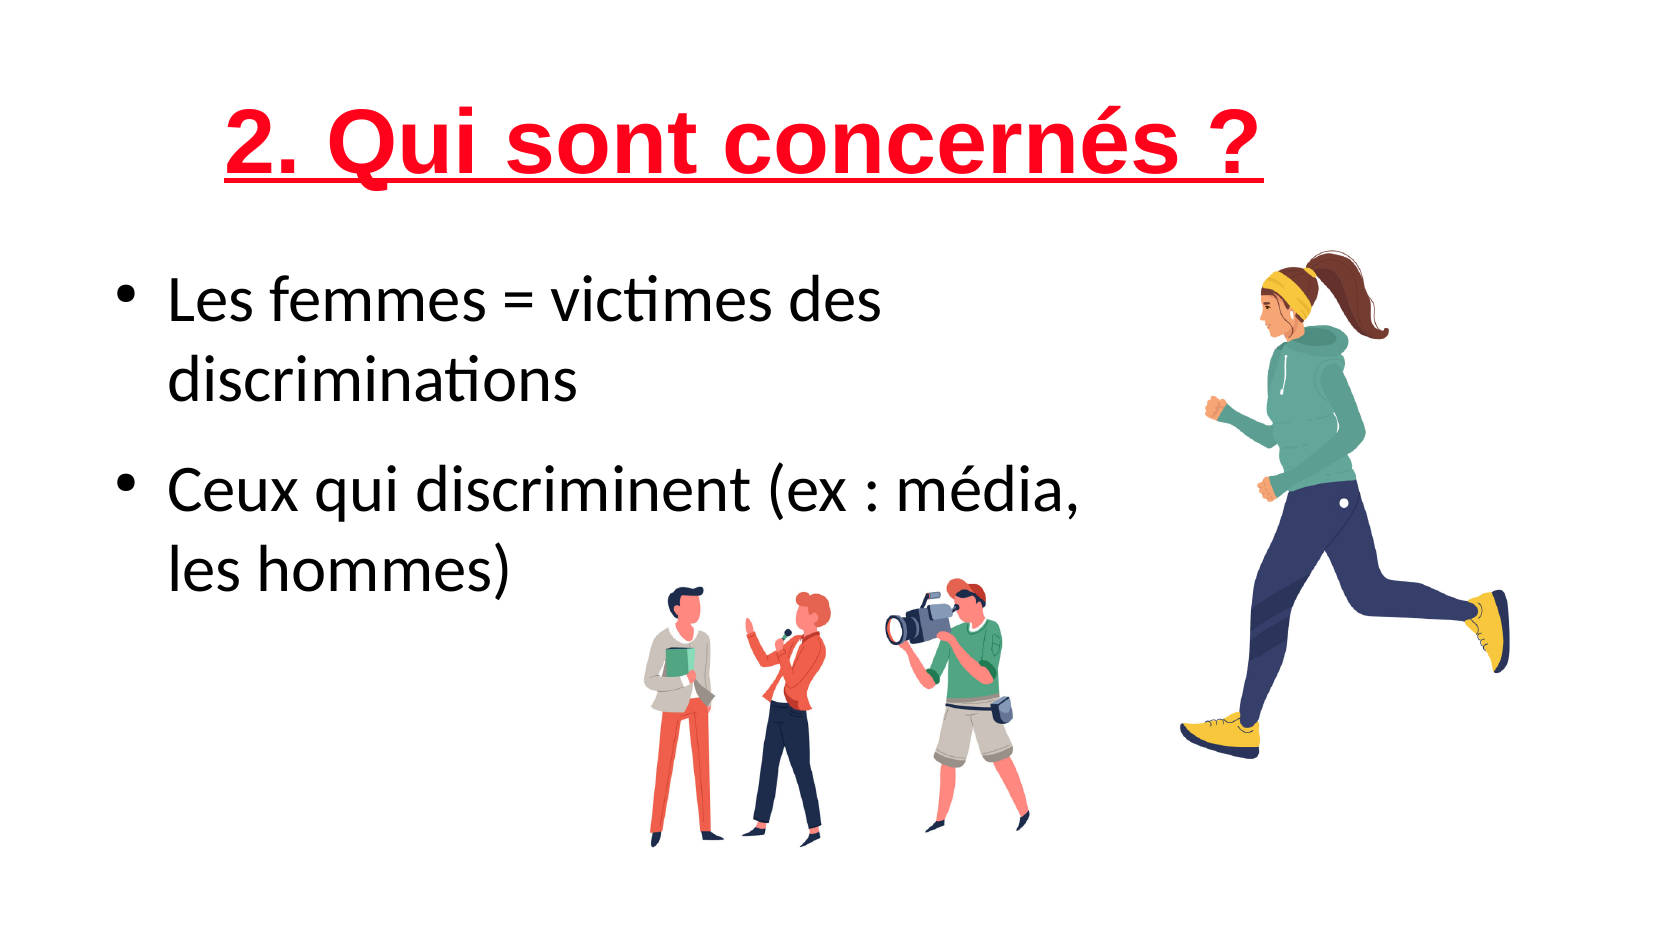

# 2. Qui sont concernés ?
Les femmes = victimes des discriminations
Ceux qui discriminent (ex : média, les hommes)